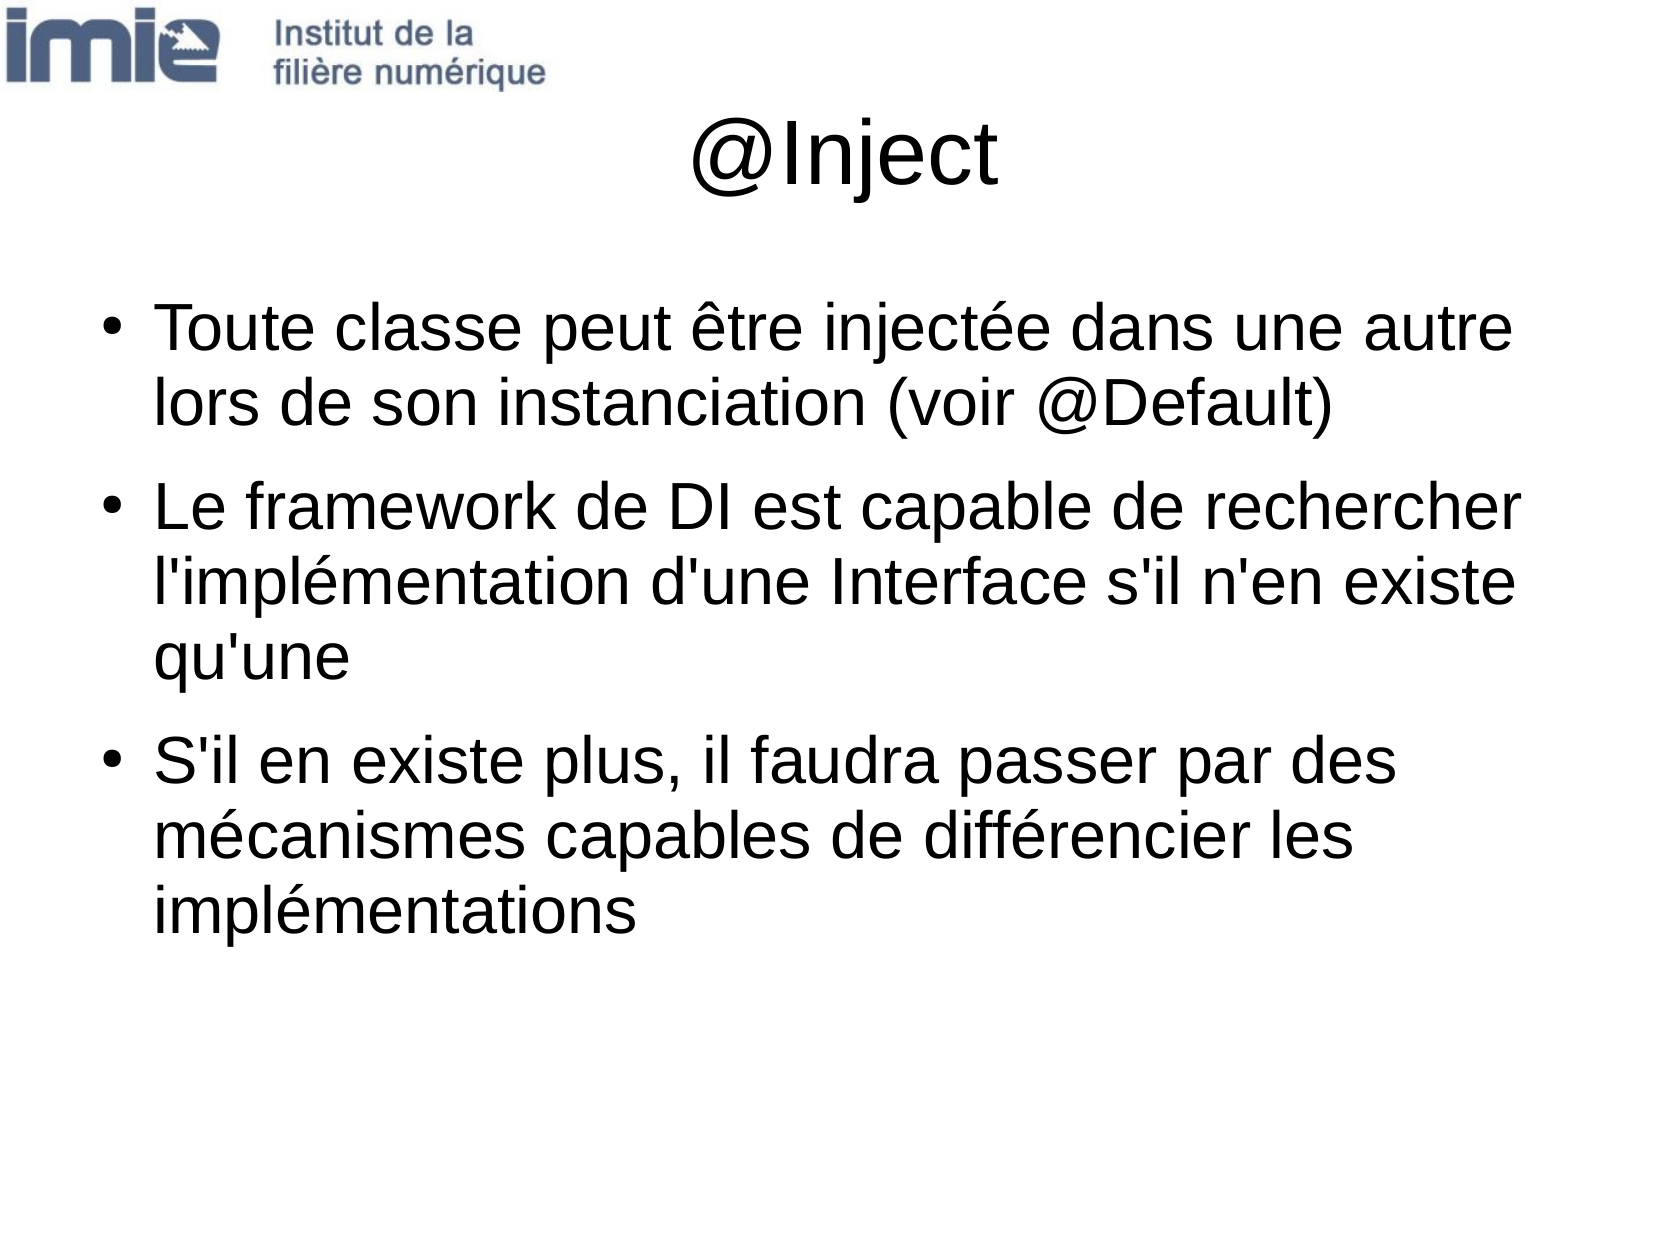

# @Inject
Toute classe peut être injectée dans une autre lors de son instanciation (voir @Default)
Le framework de DI est capable de rechercher l'implémentation d'une Interface s'il n'en existe qu'une
S'il en existe plus, il faudra passer par des mécanismes capables de différencier les implémentations